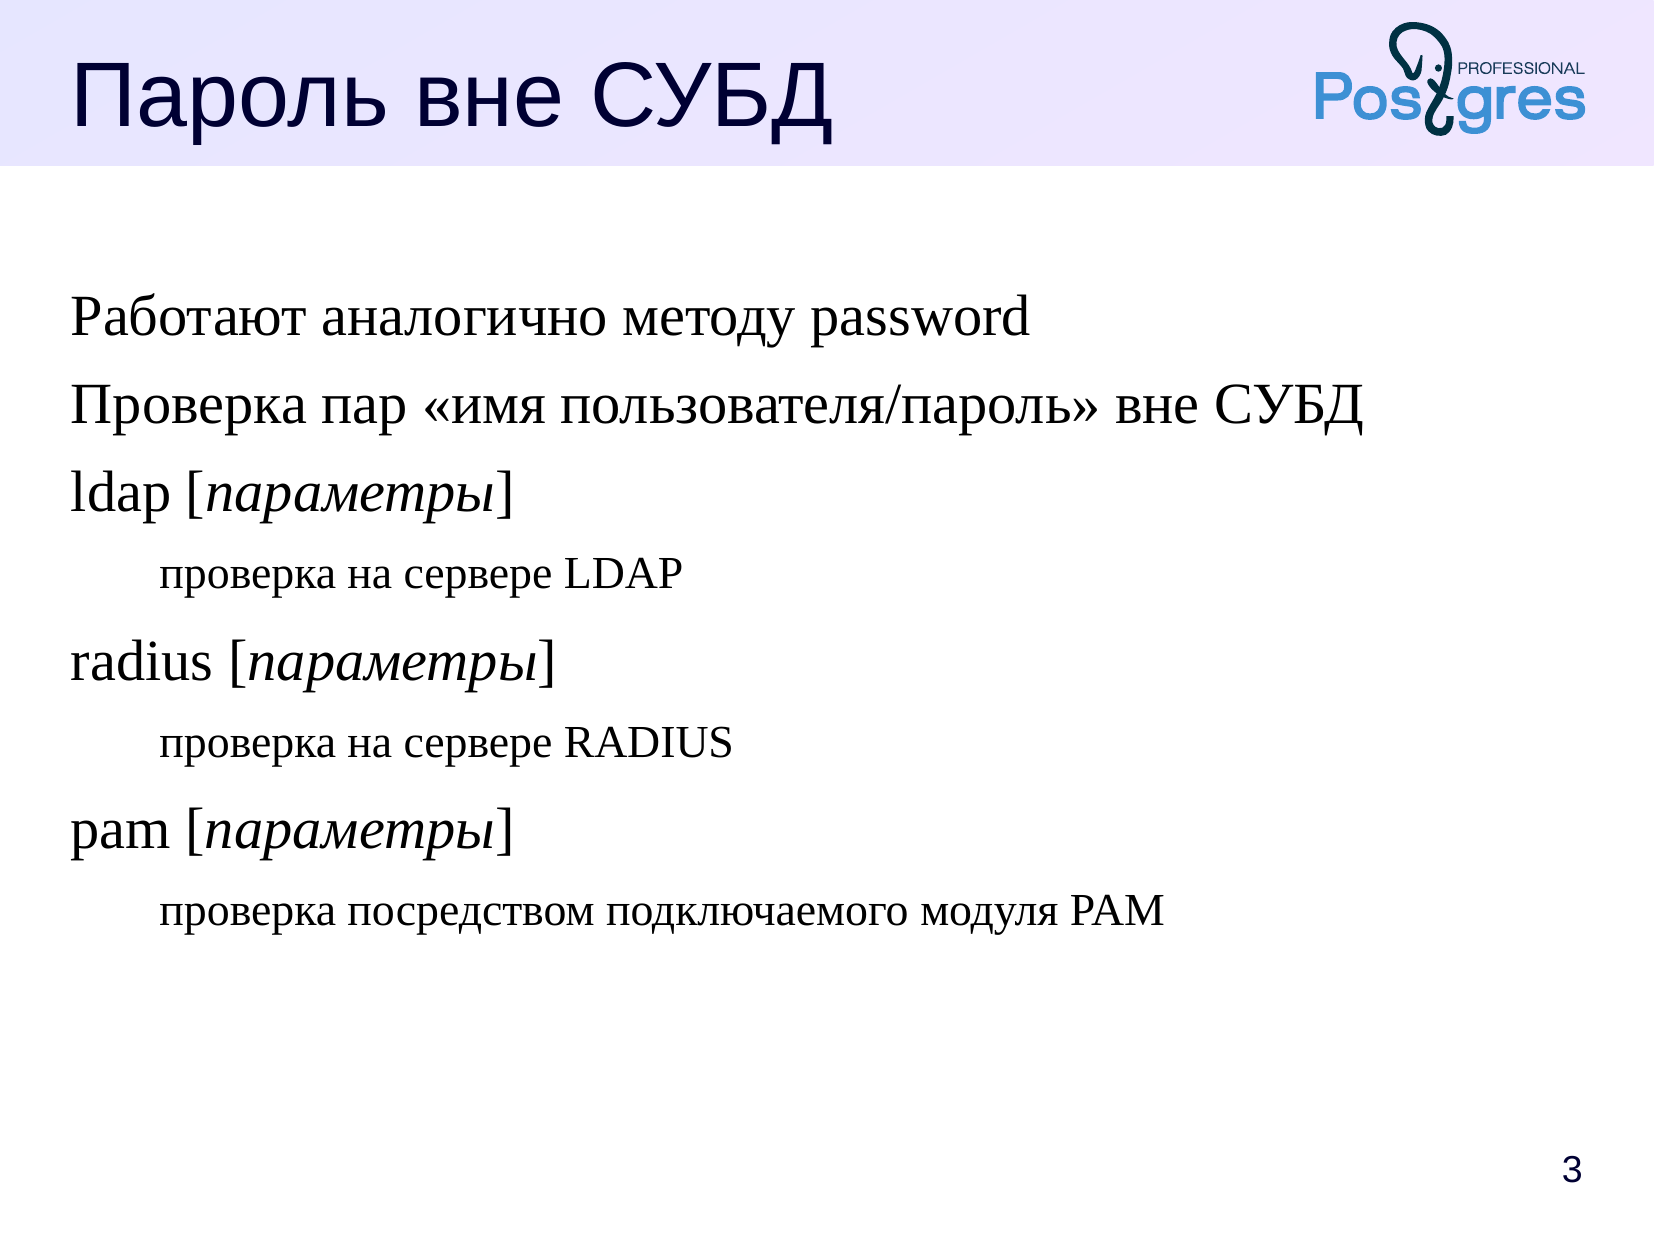

# Пароль вне СУБД
Работают аналогично методу password
Проверка пар «имя пользователя/пароль» вне СУБД
ldap [параметры]
проверка на сервере LDAP
radius [параметры]
проверка на сервере RADIUS
pam [параметры]
проверка посредством подключаемого модуля PAM